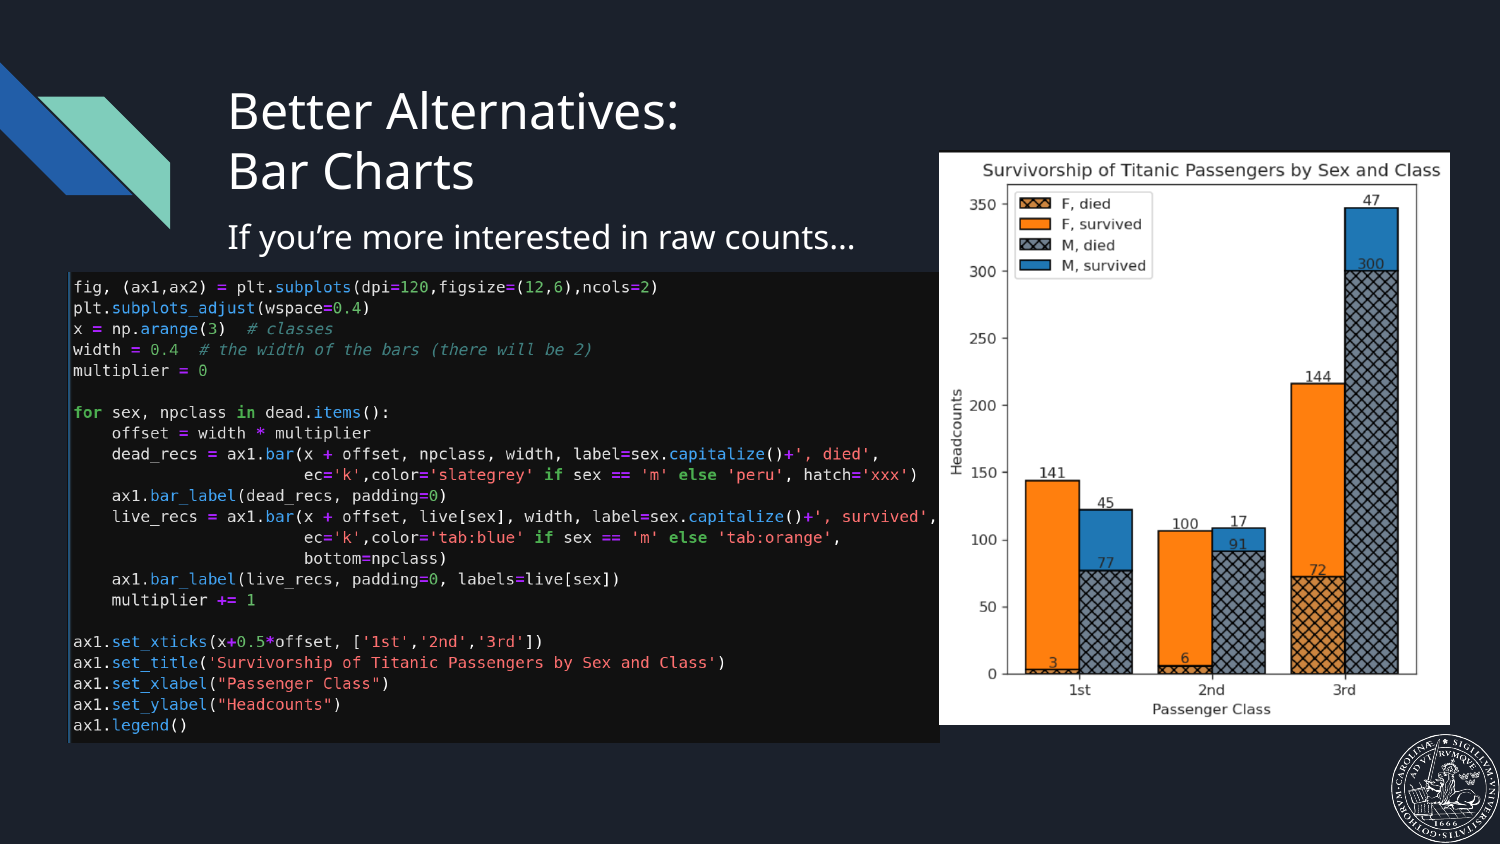

# Better Alternatives: Bar Charts
If you’re more interested in raw counts…